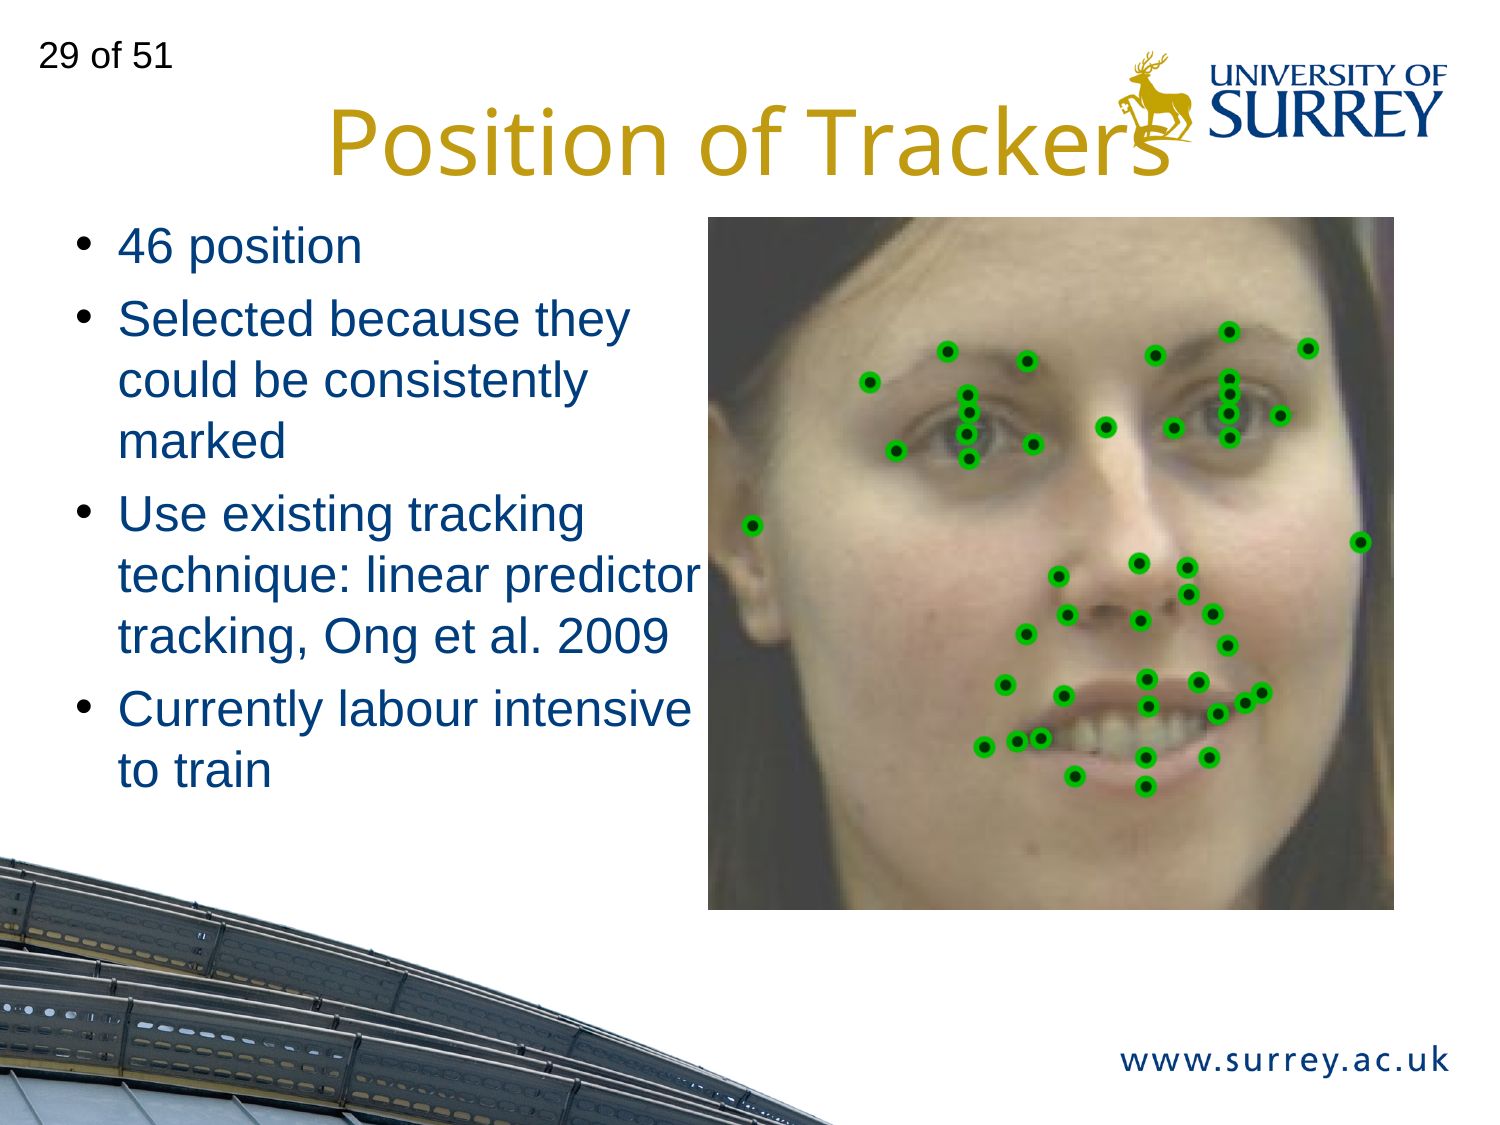

# Position of Trackers
46 position
Selected because they could be consistently marked
Use existing tracking technique: linear predictor tracking, Ong et al. 2009
Currently labour intensive to train